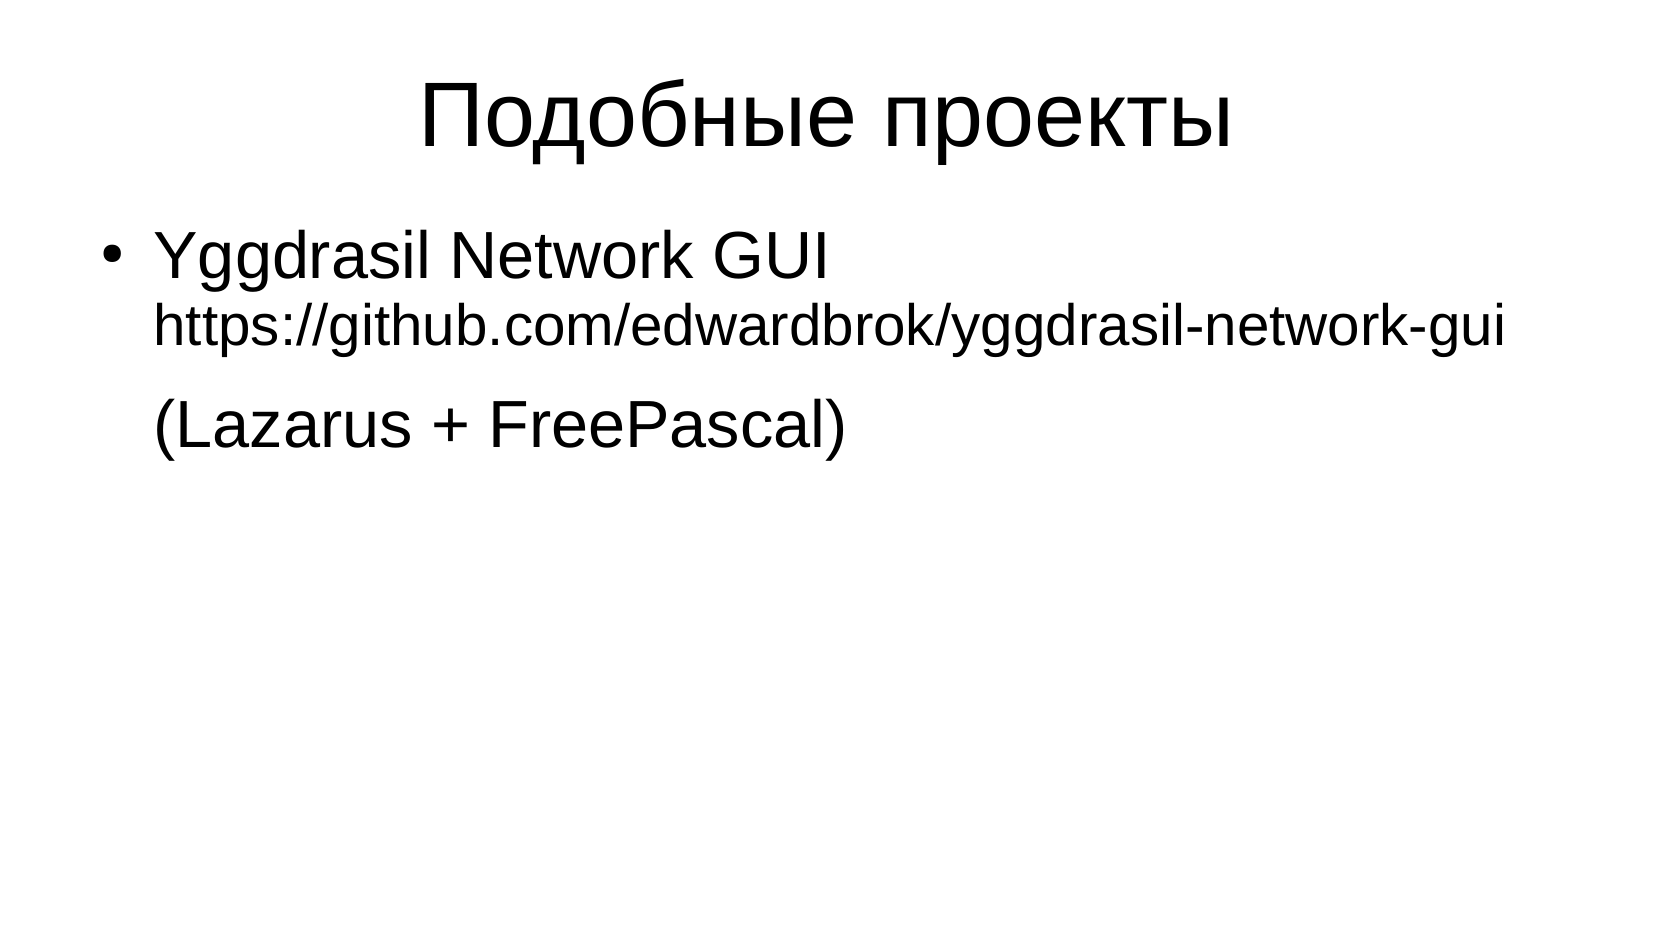

# Подобные проекты
Yggdrasil Network GUI
https://github.com/edwardbrok/yggdrasil-network-gui
(Lazarus + FreePascal)